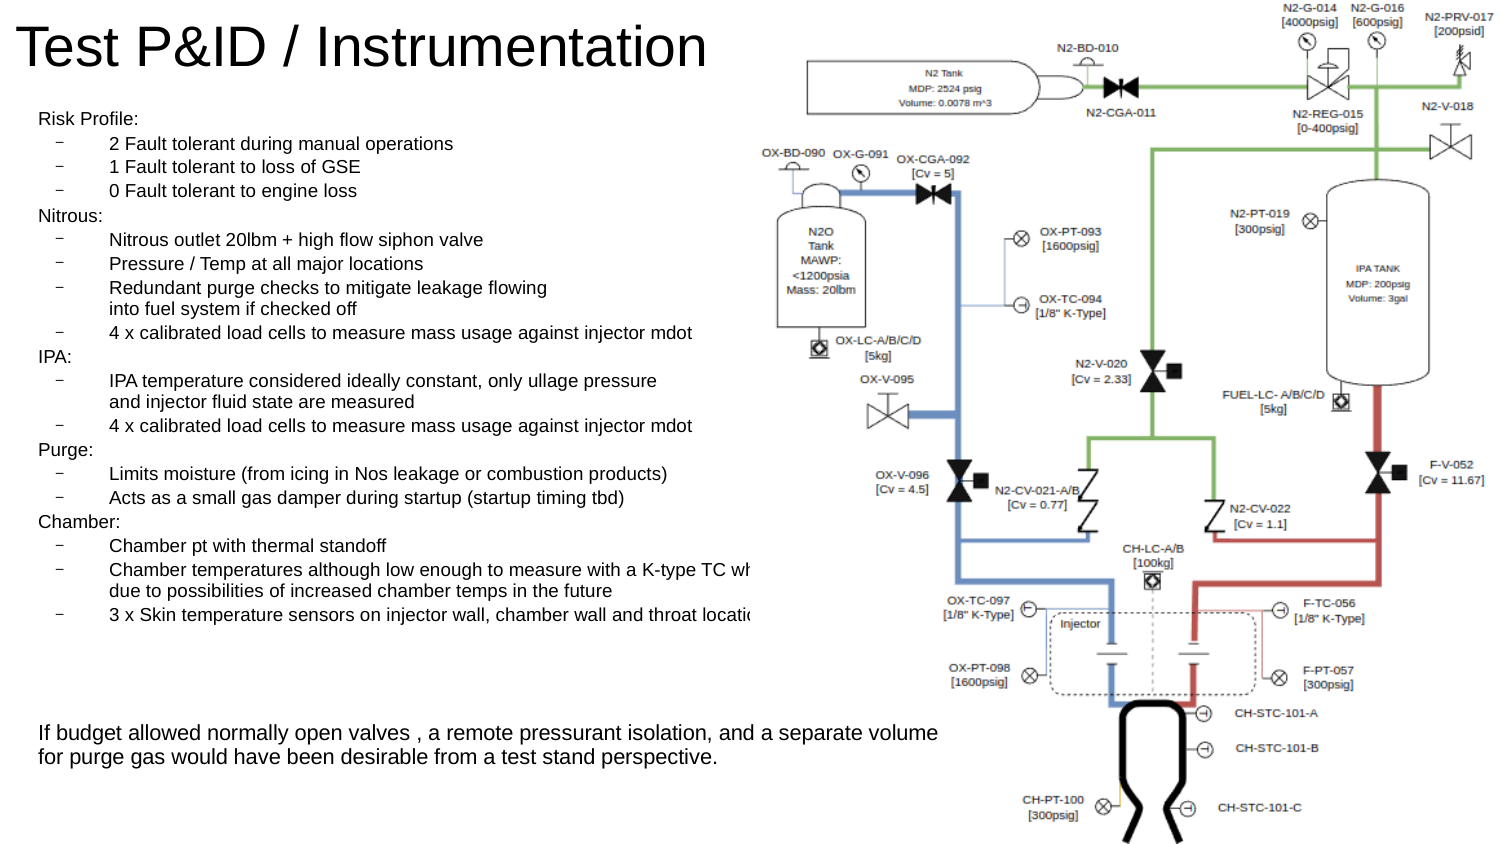

# Test P&ID / Instrumentation
Risk Profile:
2 Fault tolerant during manual operations
1 Fault tolerant to loss of GSE
0 Fault tolerant to engine loss
Nitrous:
Nitrous outlet 20lbm + high flow siphon valve
Pressure / Temp at all major locations
Redundant purge checks to mitigate leakage flowing
into fuel system if checked off
4 x calibrated load cells to measure mass usage against injector mdot
IPA:
IPA temperature considered ideally constant, only ullage pressure
and injector fluid state are measured
4 x calibrated load cells to measure mass usage against injector mdot
Purge:
Limits moisture (from icing in Nos leakage or combustion products)
Acts as a small gas damper during startup (startup timing tbd)
Chamber:
Chamber pt with thermal standoff
Chamber temperatures although low enough to measure with a K-type TC where not installed
due to possibilities of increased chamber temps in the future
3 x Skin temperature sensors on injector wall, chamber wall and throat location
If budget allowed normally open valves , a remote pressurant isolation, and a separate volume
for purge gas would have been desirable from a test stand perspective.